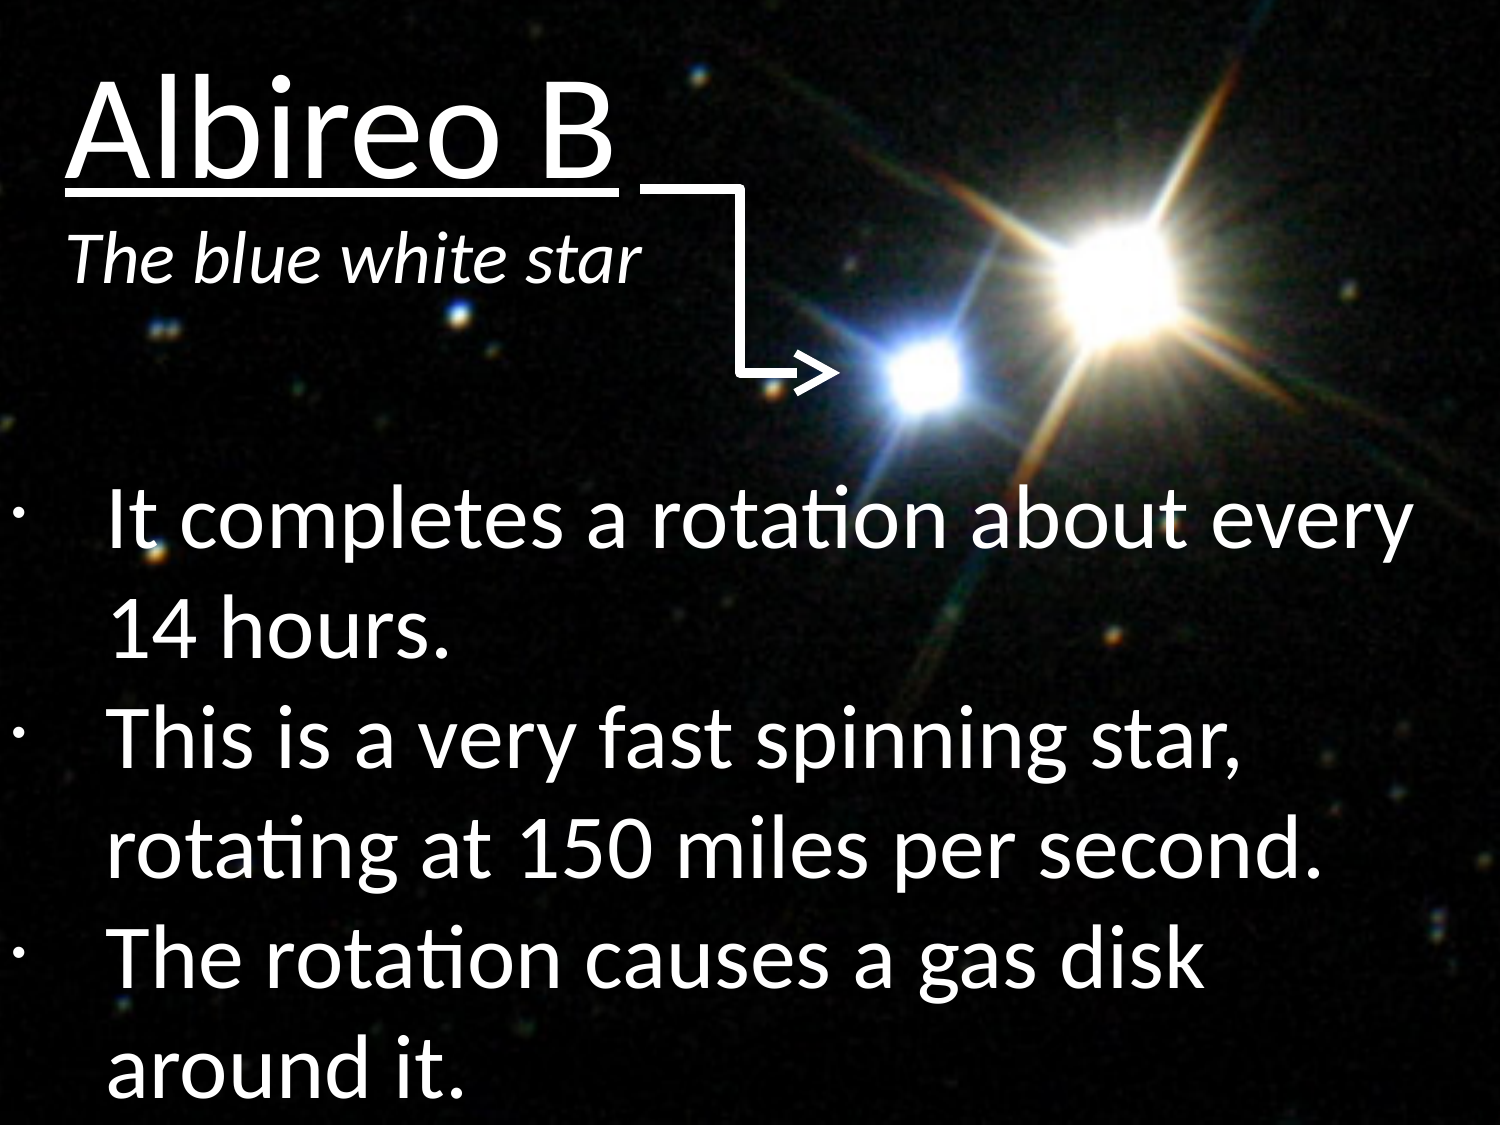

Albireo B
The blue white star
It completes a rotation about every 14 hours.
This is a very fast spinning star, rotating at 150 miles per second.
The rotation causes a gas disk around it.